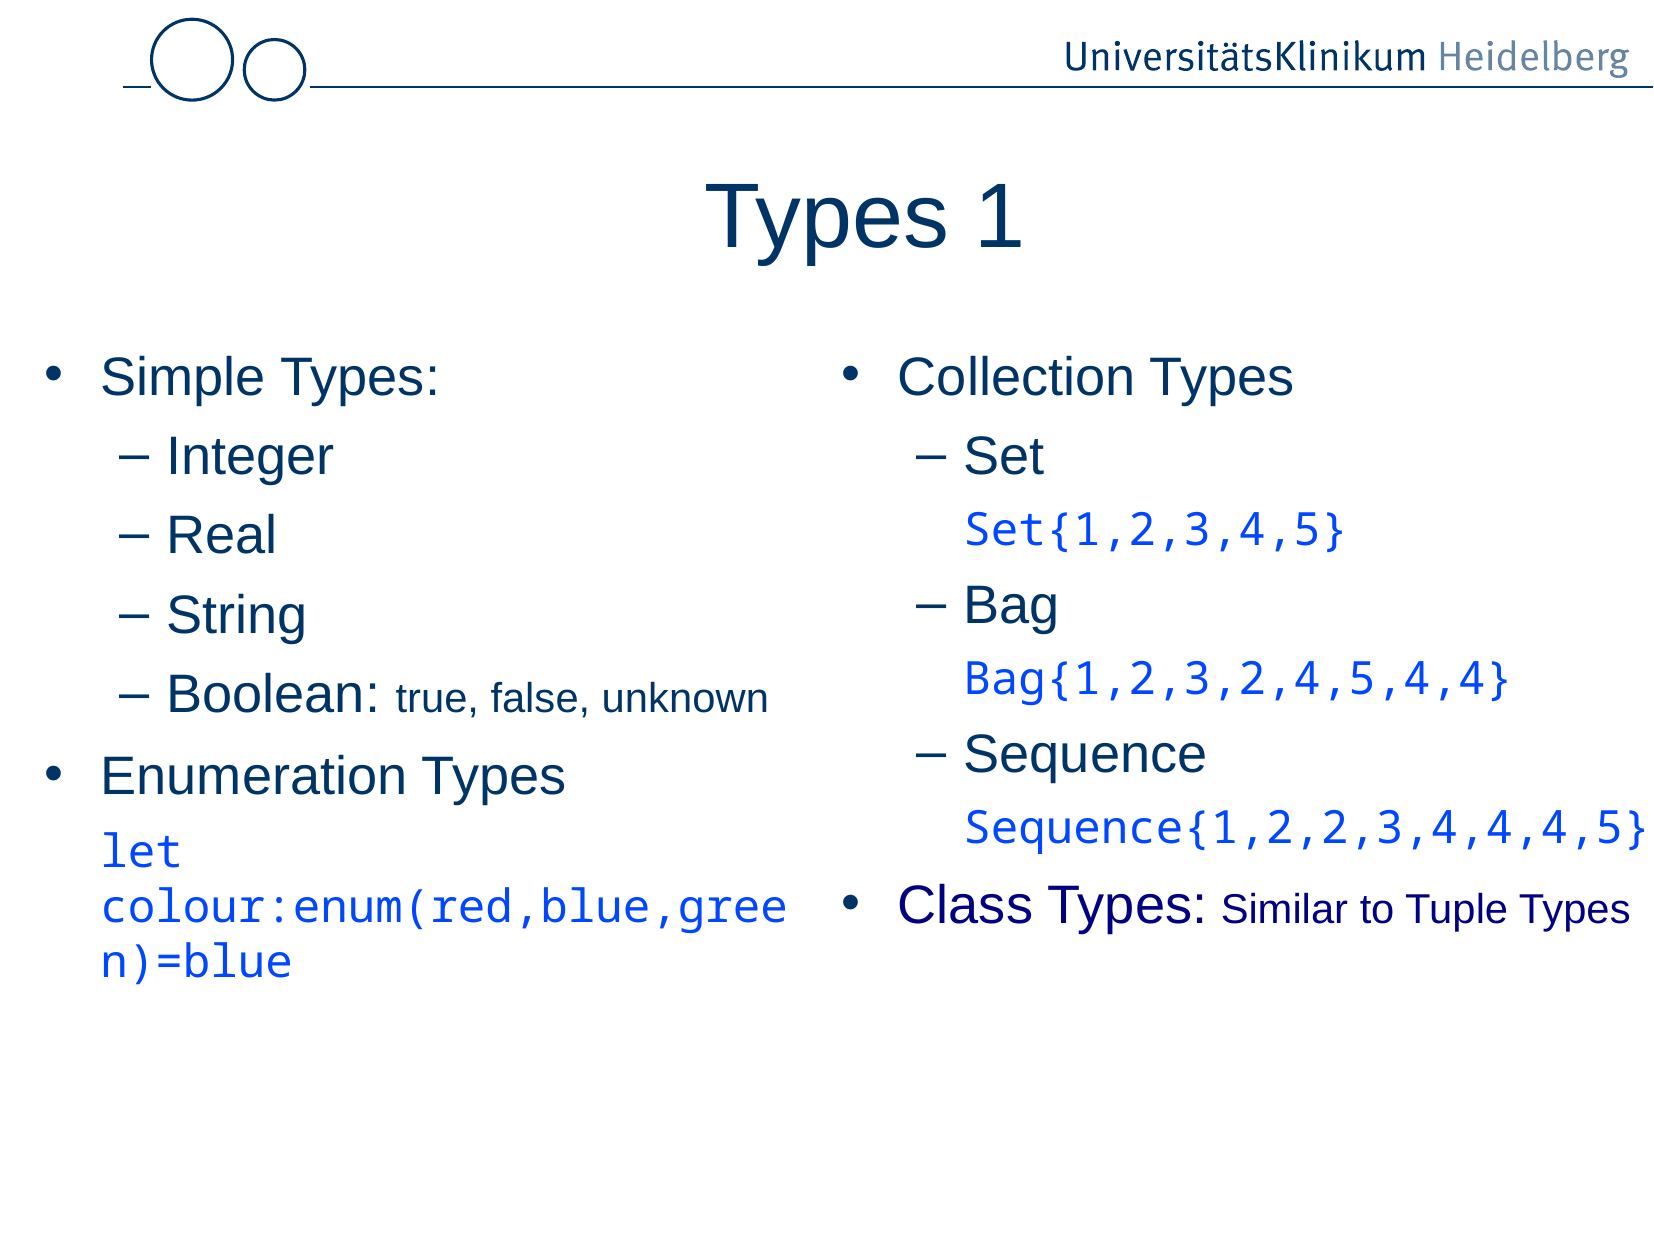

# Types 1
Simple Types:
Integer
Real
String
Boolean: true, false, unknown
Enumeration Types
let colour:enum(red,blue,green)=blue
Collection Types
Set
Set{1,2,3,4,5}
Bag
Bag{1,2,3,2,4,5,4,4}
Sequence
Sequence{1,2,2,3,4,4,4,5}
Class Types: Similar to Tuple Types